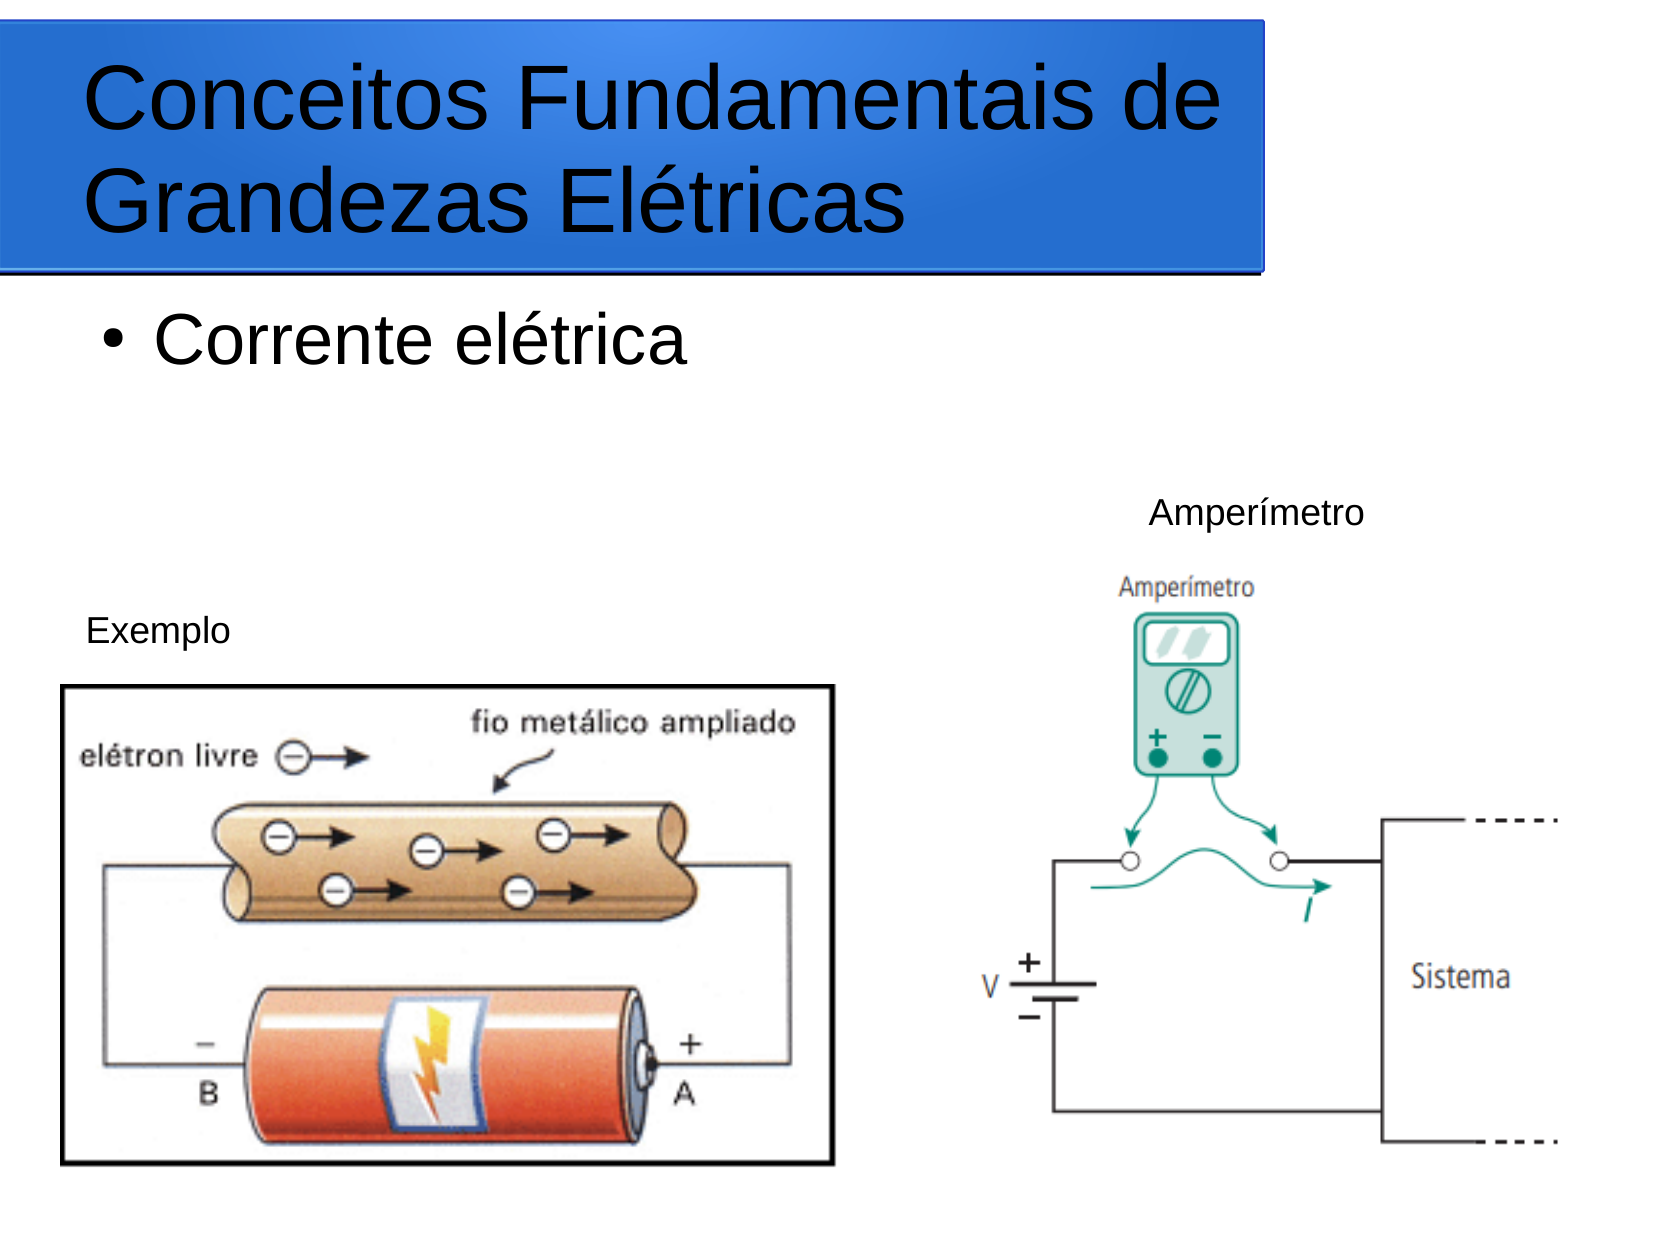

# Conceitos Fundamentais de Grandezas Elétricas
Corrente elétrica
Amperímetro
Exemplo